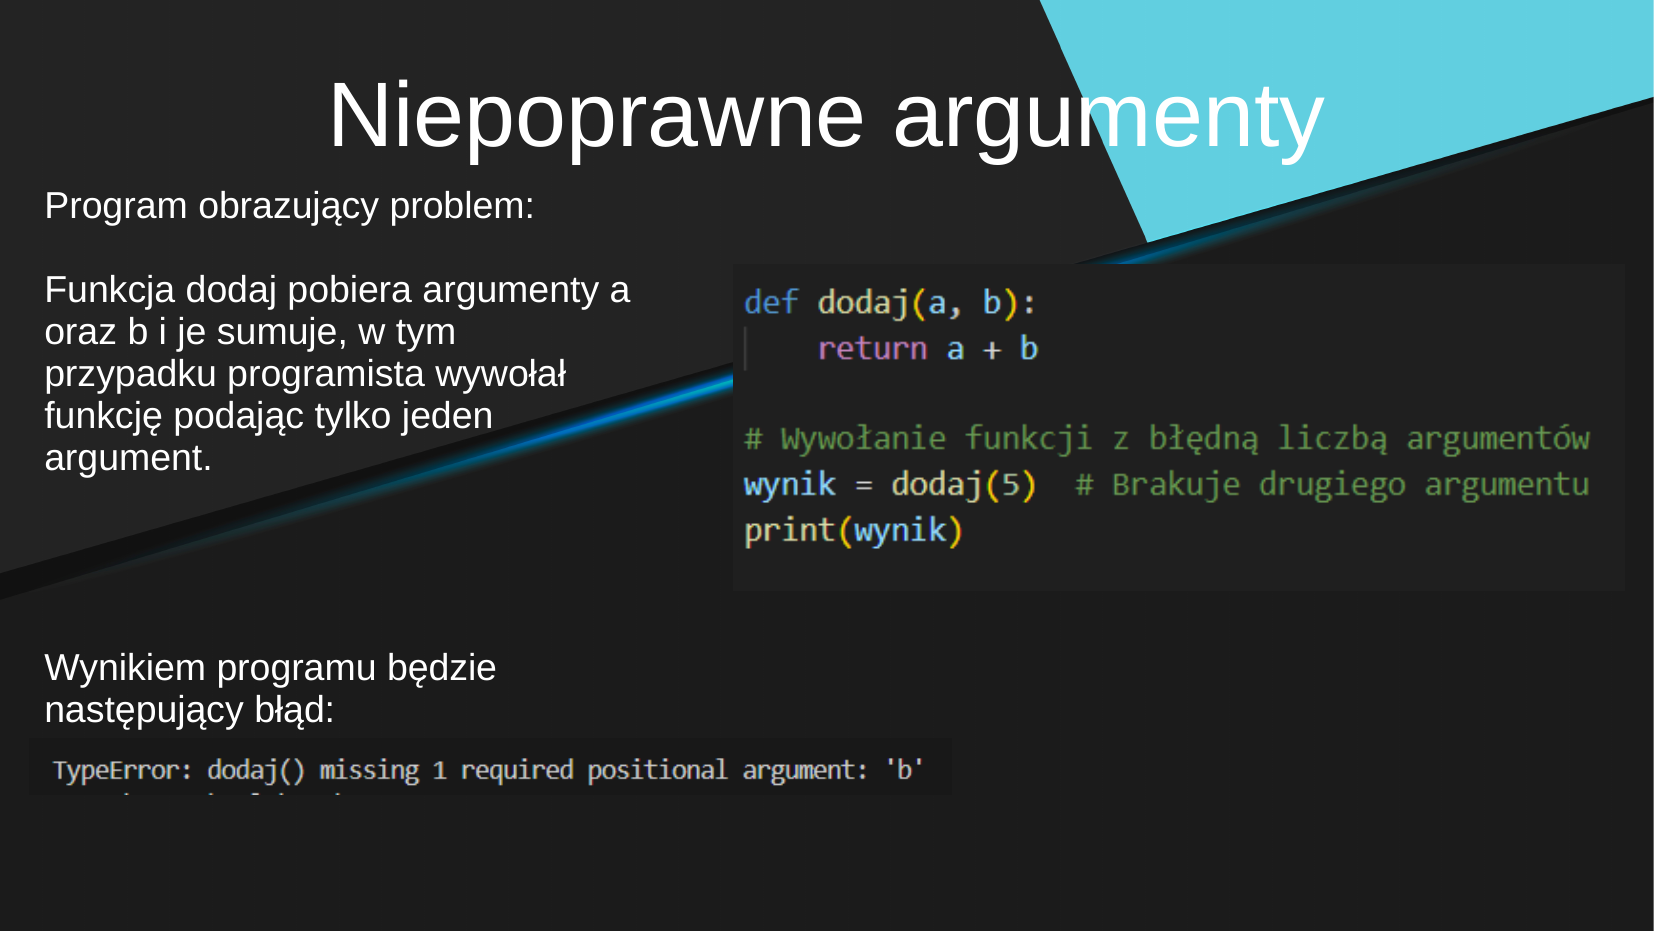

# Niepoprawne argumenty
Program obrazujący problem:
Funkcja dodaj pobiera argumenty a oraz b i je sumuje, w tym przypadku programista wywołał funkcję podając tylko jeden argument.
Wynikiem programu będzie następujący błąd: